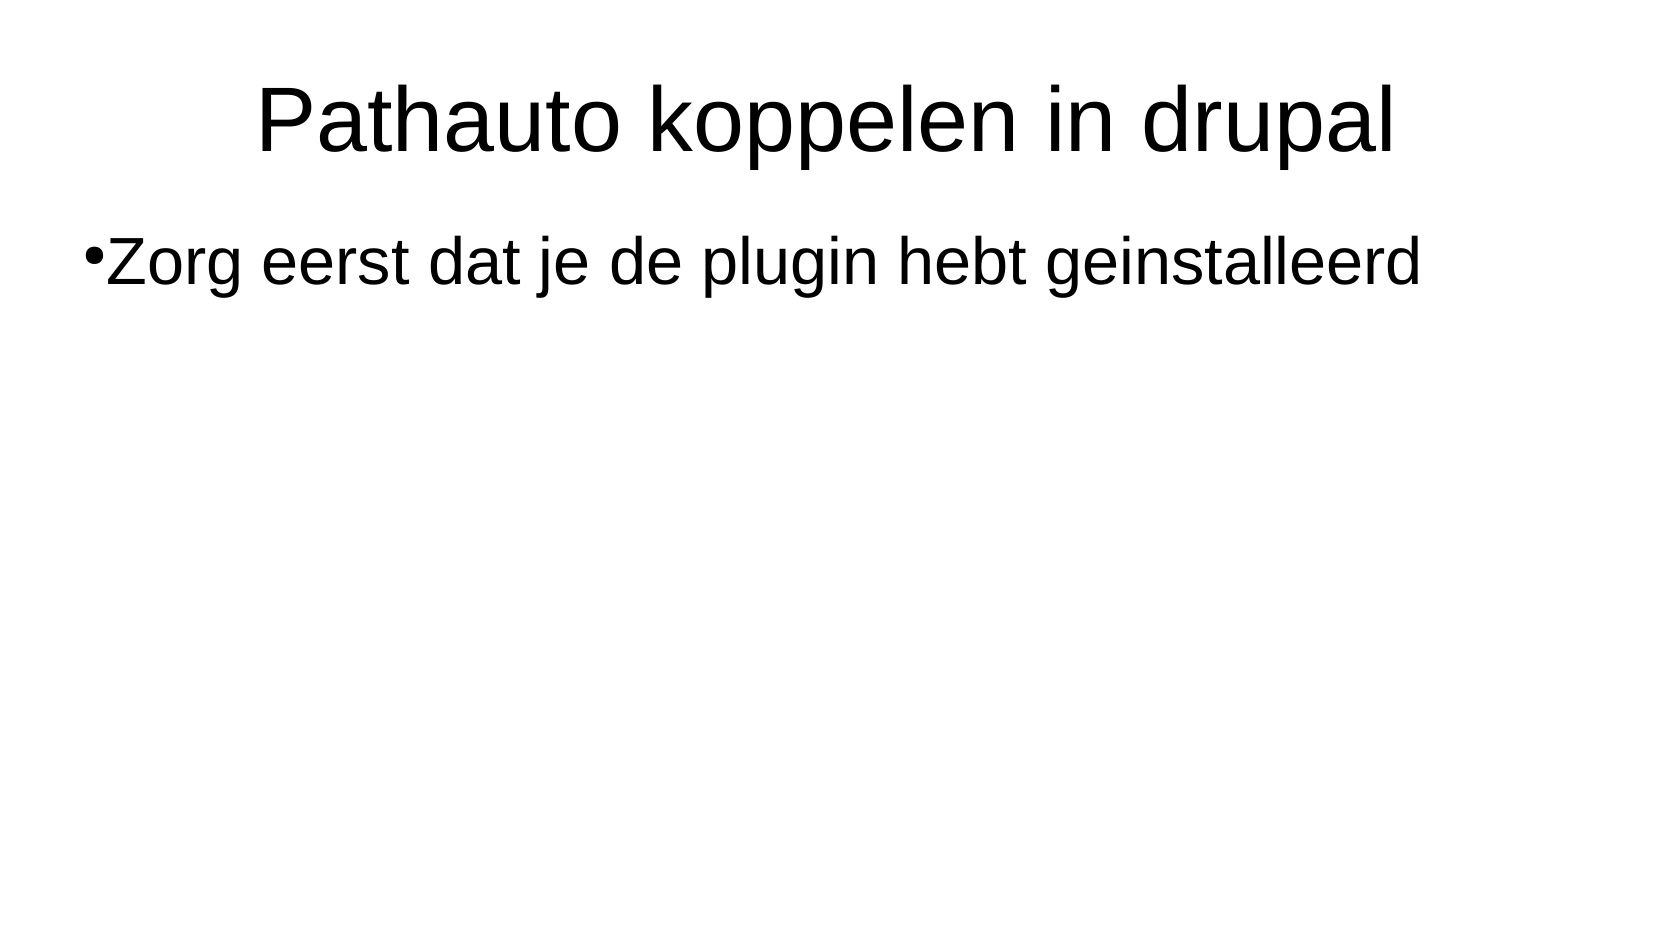

# Pathauto koppelen in drupal
Zorg eerst dat je de plugin hebt geinstalleerd